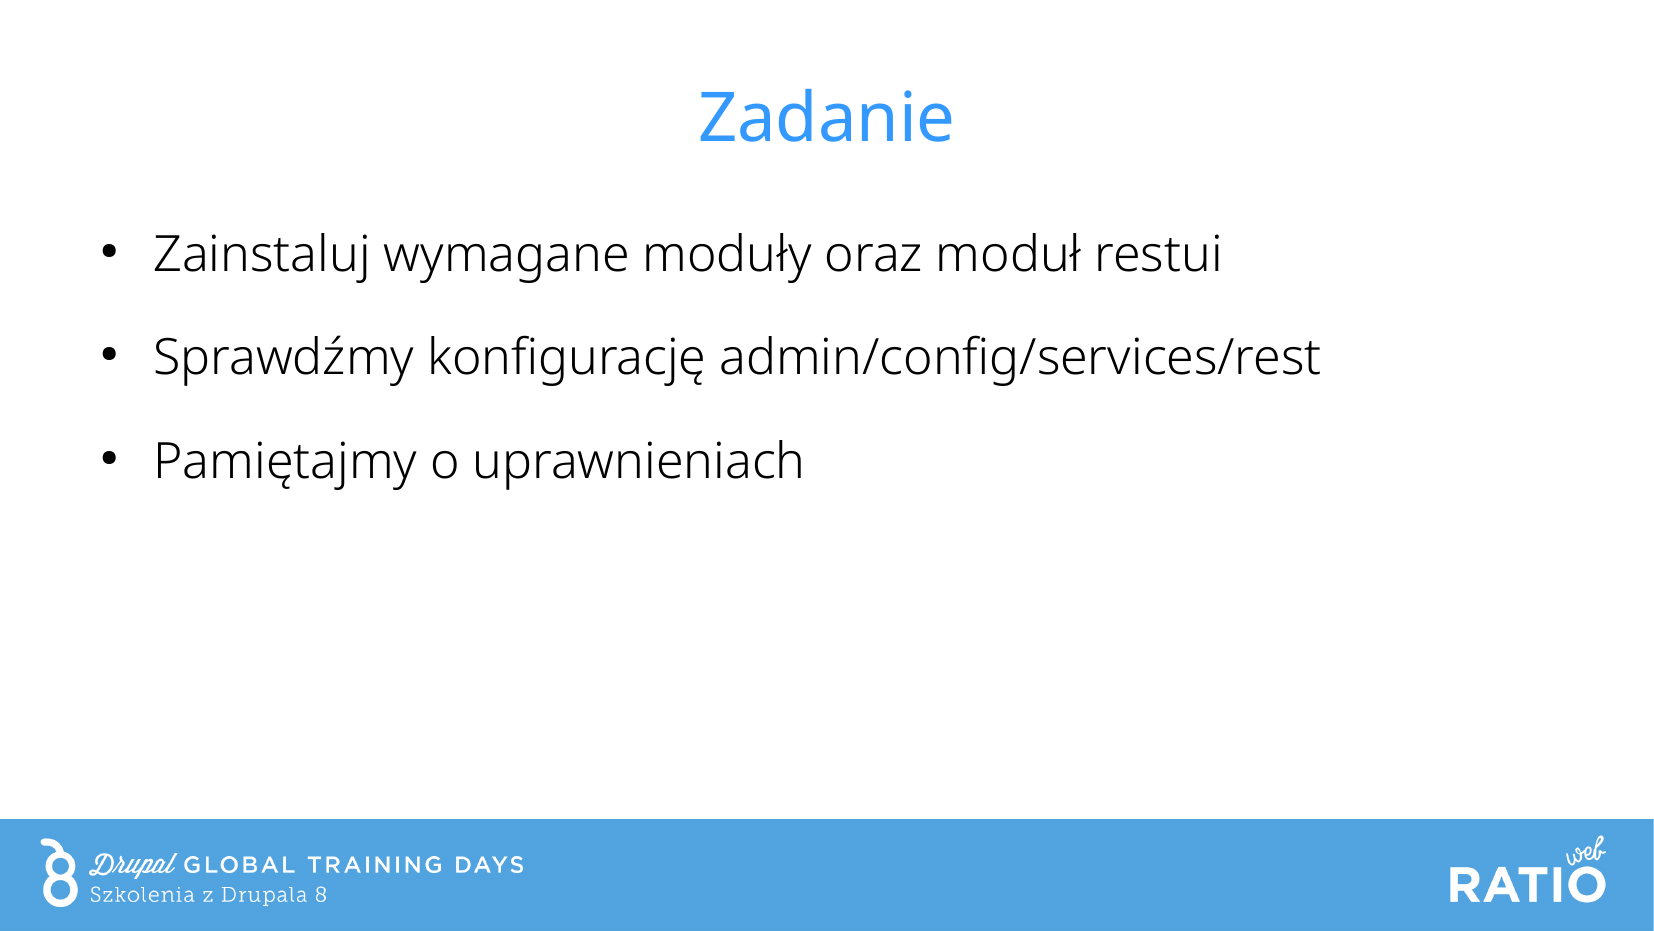

# Zadanie
Zainstaluj wymagane moduły oraz moduł restui
Sprawdźmy konfigurację admin/config/services/rest
Pamiętajmy o uprawnieniach